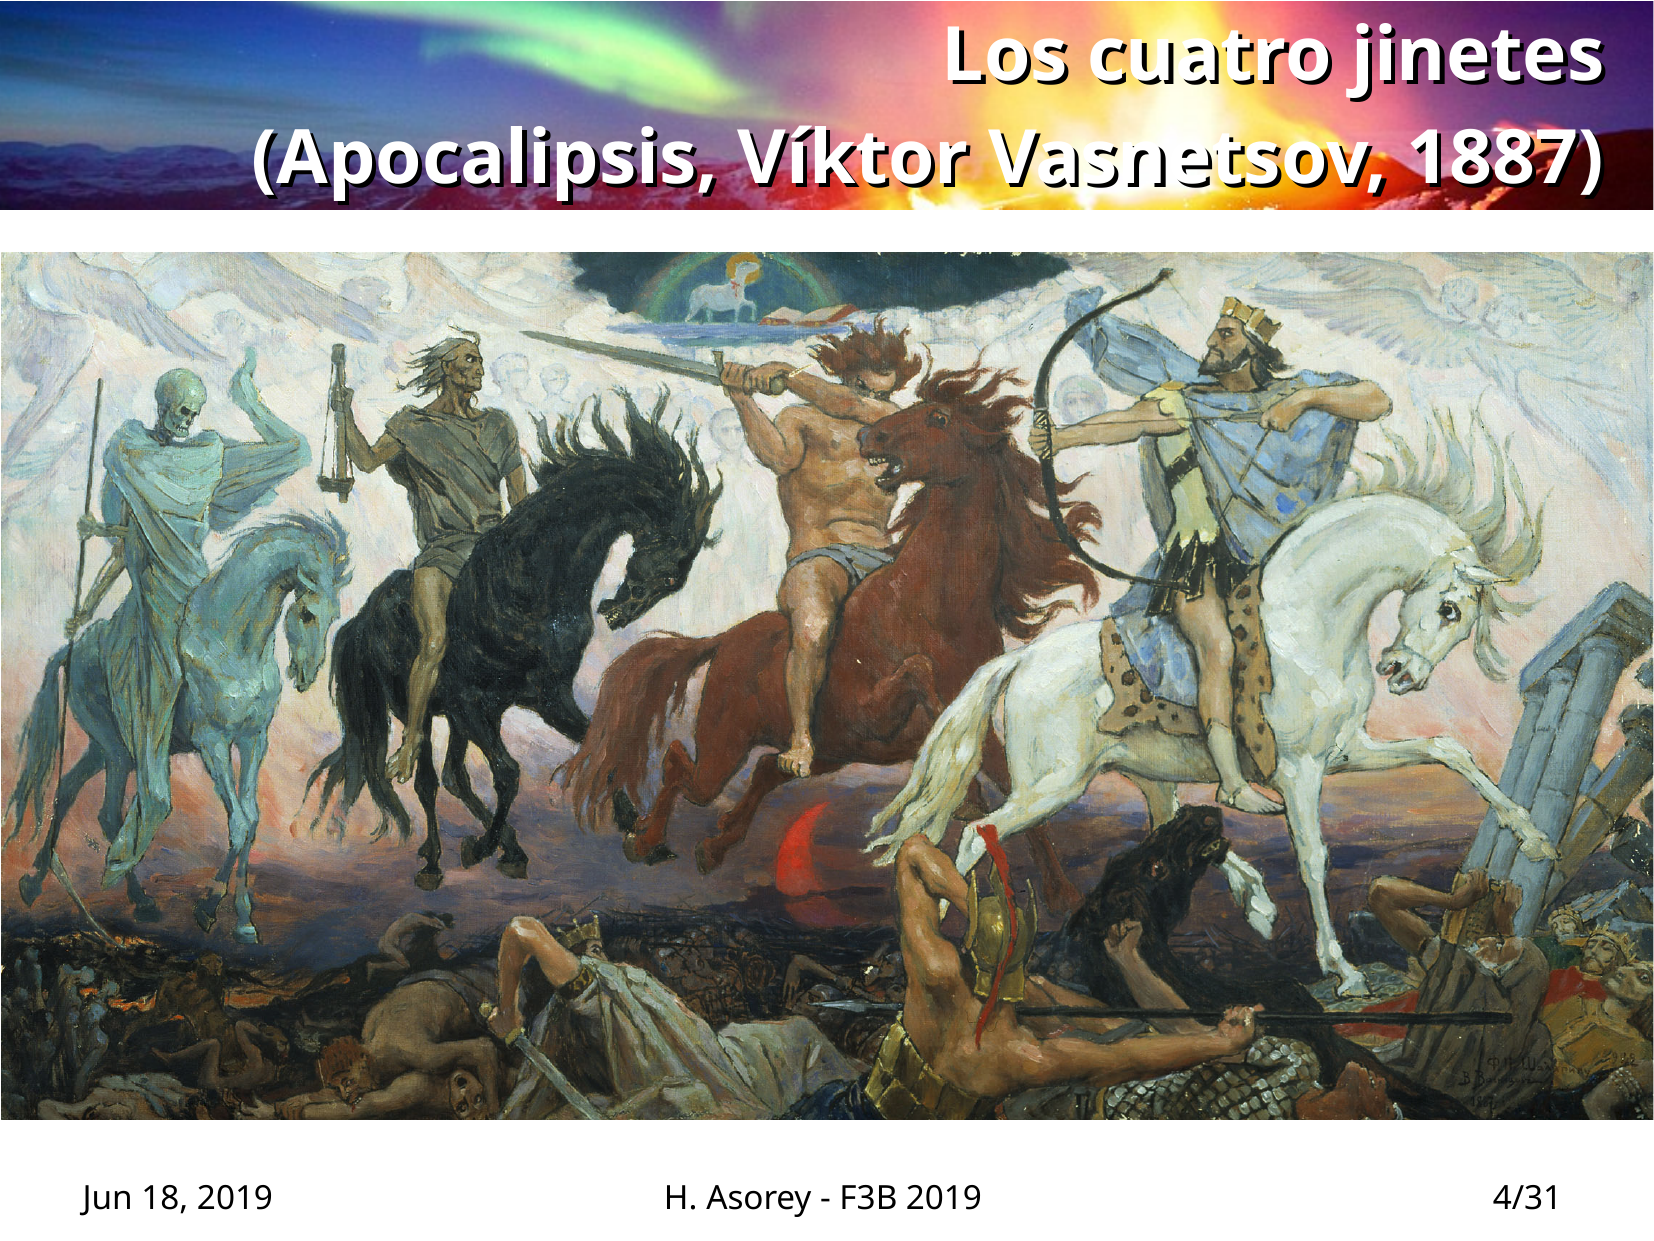

# Los cuatro jinetes (Apocalipsis, Víktor Vasnetsov, 1887)
Jun 18, 2019
H. Asorey - F3B 2019
4